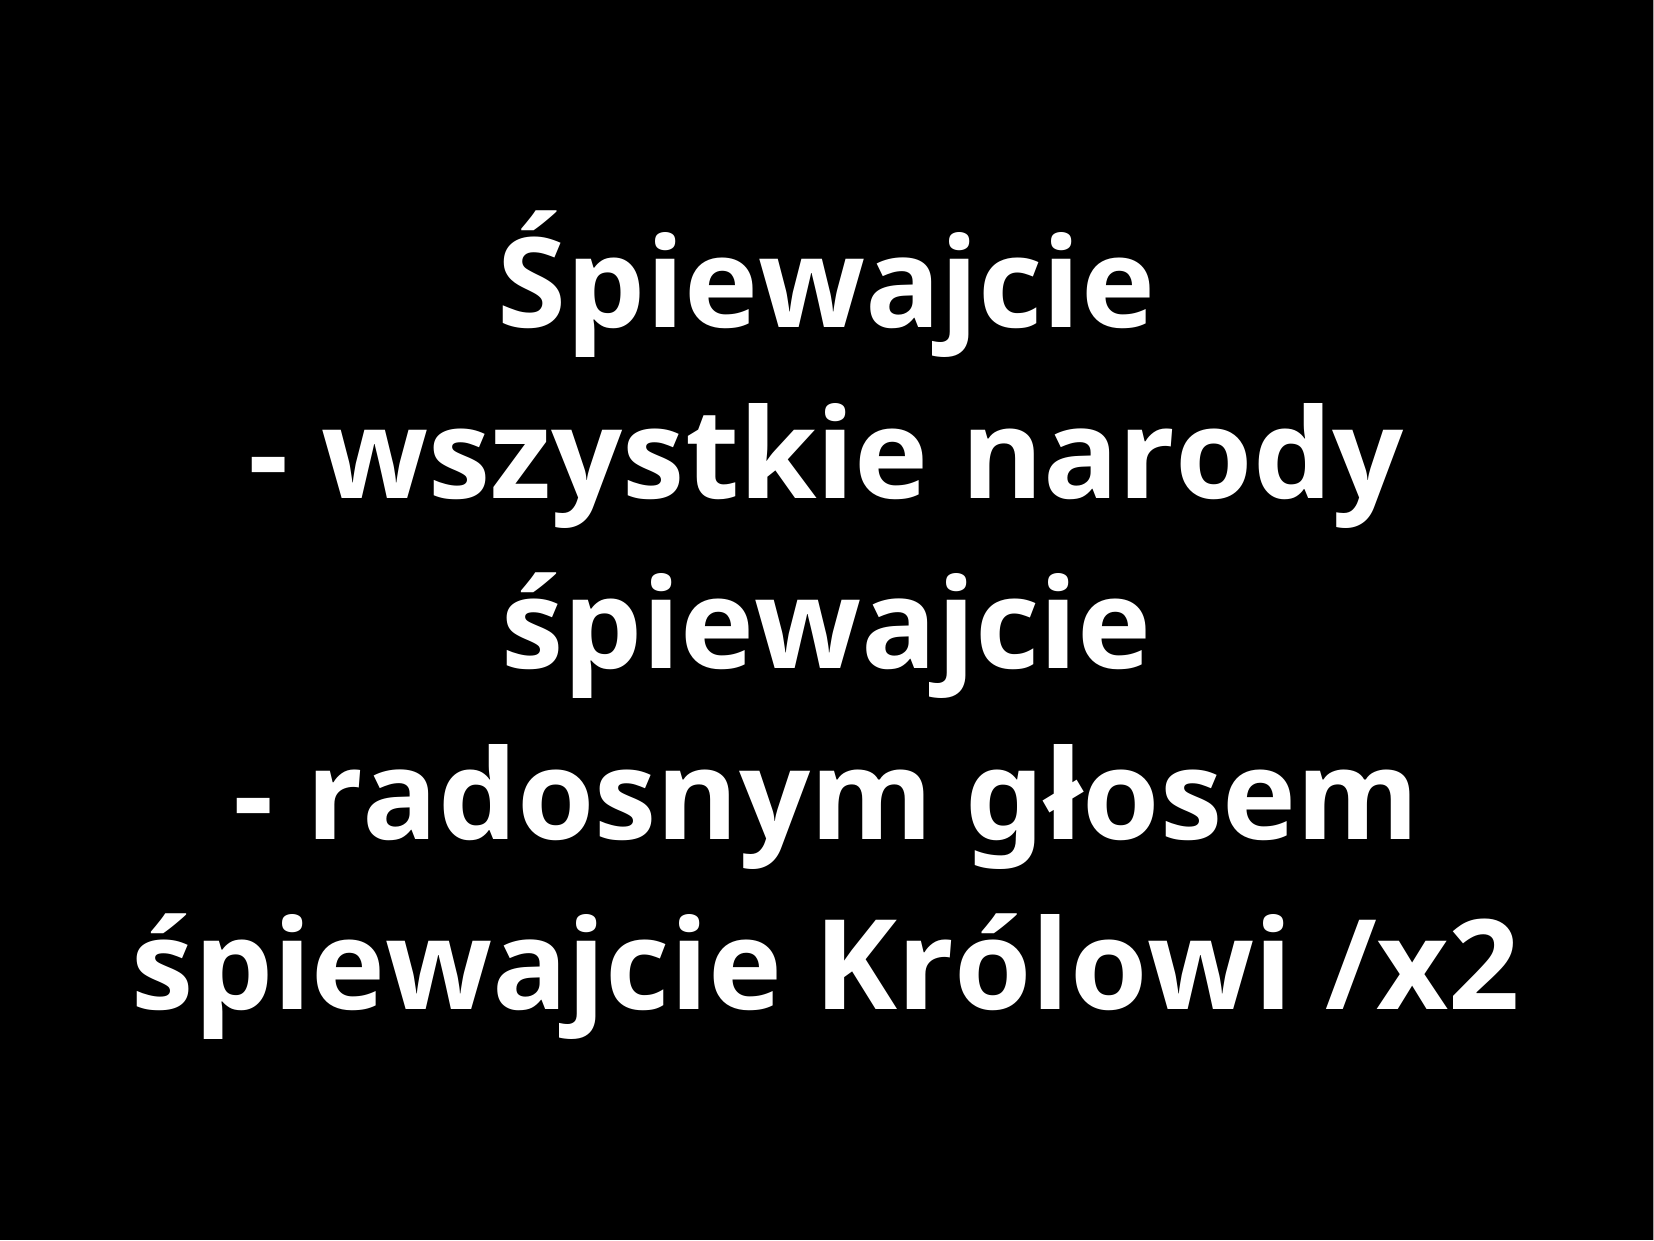

# Śpiewajcie - wszystkie narody śpiewajcie - radosnym głosem śpiewajcie Królowi /x2